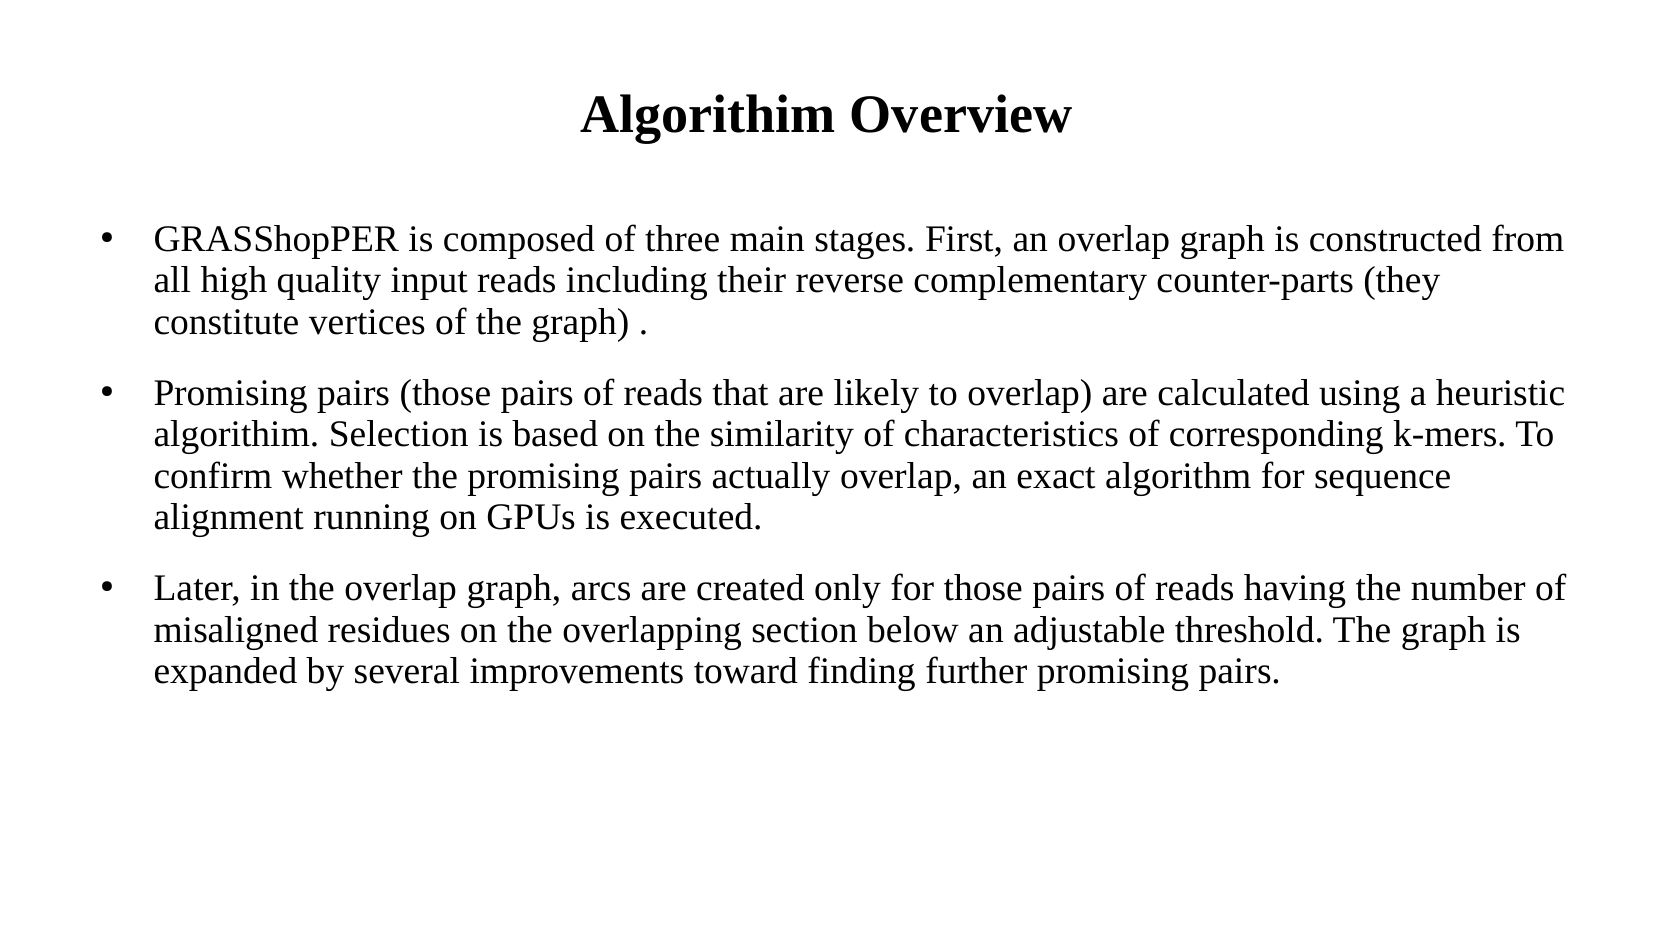

# Algorithim Overview
GRASShopPER is composed of three main stages. First, an overlap graph is constructed from all high quality input reads including their reverse complementary counter-parts (they constitute vertices of the graph) .
Promising pairs (those pairs of reads that are likely to overlap) are calculated using a heuristic algorithim. Selection is based on the similarity of characteristics of corresponding k-mers. To confirm whether the promising pairs actually overlap, an exact algorithm for sequence alignment running on GPUs is executed.
Later, in the overlap graph, arcs are created only for those pairs of reads having the number of misaligned residues on the overlapping section below an adjustable threshold. The graph is expanded by several improvements toward finding further promising pairs.